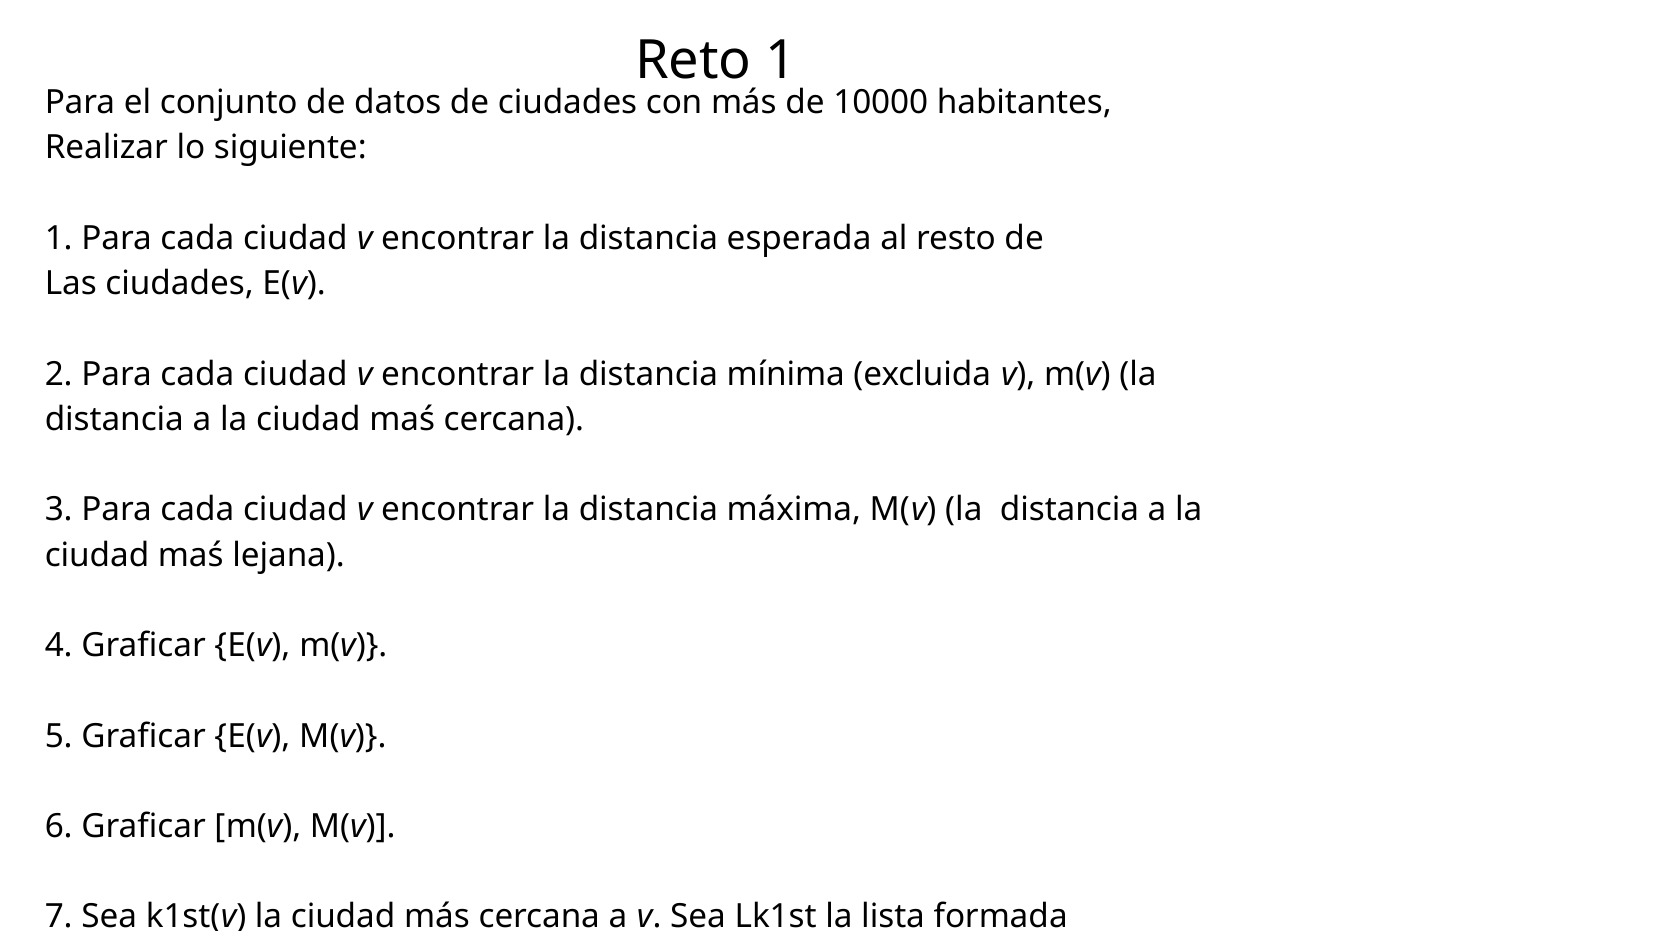

Reto 1
Para el conjunto de datos de ciudades con más de 10000 habitantes,
Realizar lo siguiente:
1. Para cada ciudad v encontrar la distancia esperada al resto de
Las ciudades, E(v).
2. Para cada ciudad v encontrar la distancia mínima (excluida v), m(v) (la
distancia a la ciudad maś cercana).
3. Para cada ciudad v encontrar la distancia máxima, M(v) (la distancia a la
ciudad maś lejana).
4. Graficar {E(v), m(v)}.
5. Graficar {E(v), M(v)}.
6. Graficar [m(v), M(v)].
7. Sea k1st(v) la ciudad más cercana a v. Sea Lk1st la lista formada
por k1st(v), para toda v en el conjunto. ¿Cuál es la ciudad más
frecuente en Lk1st?
8. Sea k2nd(v) la segunda ciudad más cercana a v, con distancia m2(v). Sea Lk2nd
la lista formada por k2nd(v), para toda v en el conjunto. ¿Cuál es la ciudad más
frecuente en Lk2nd?